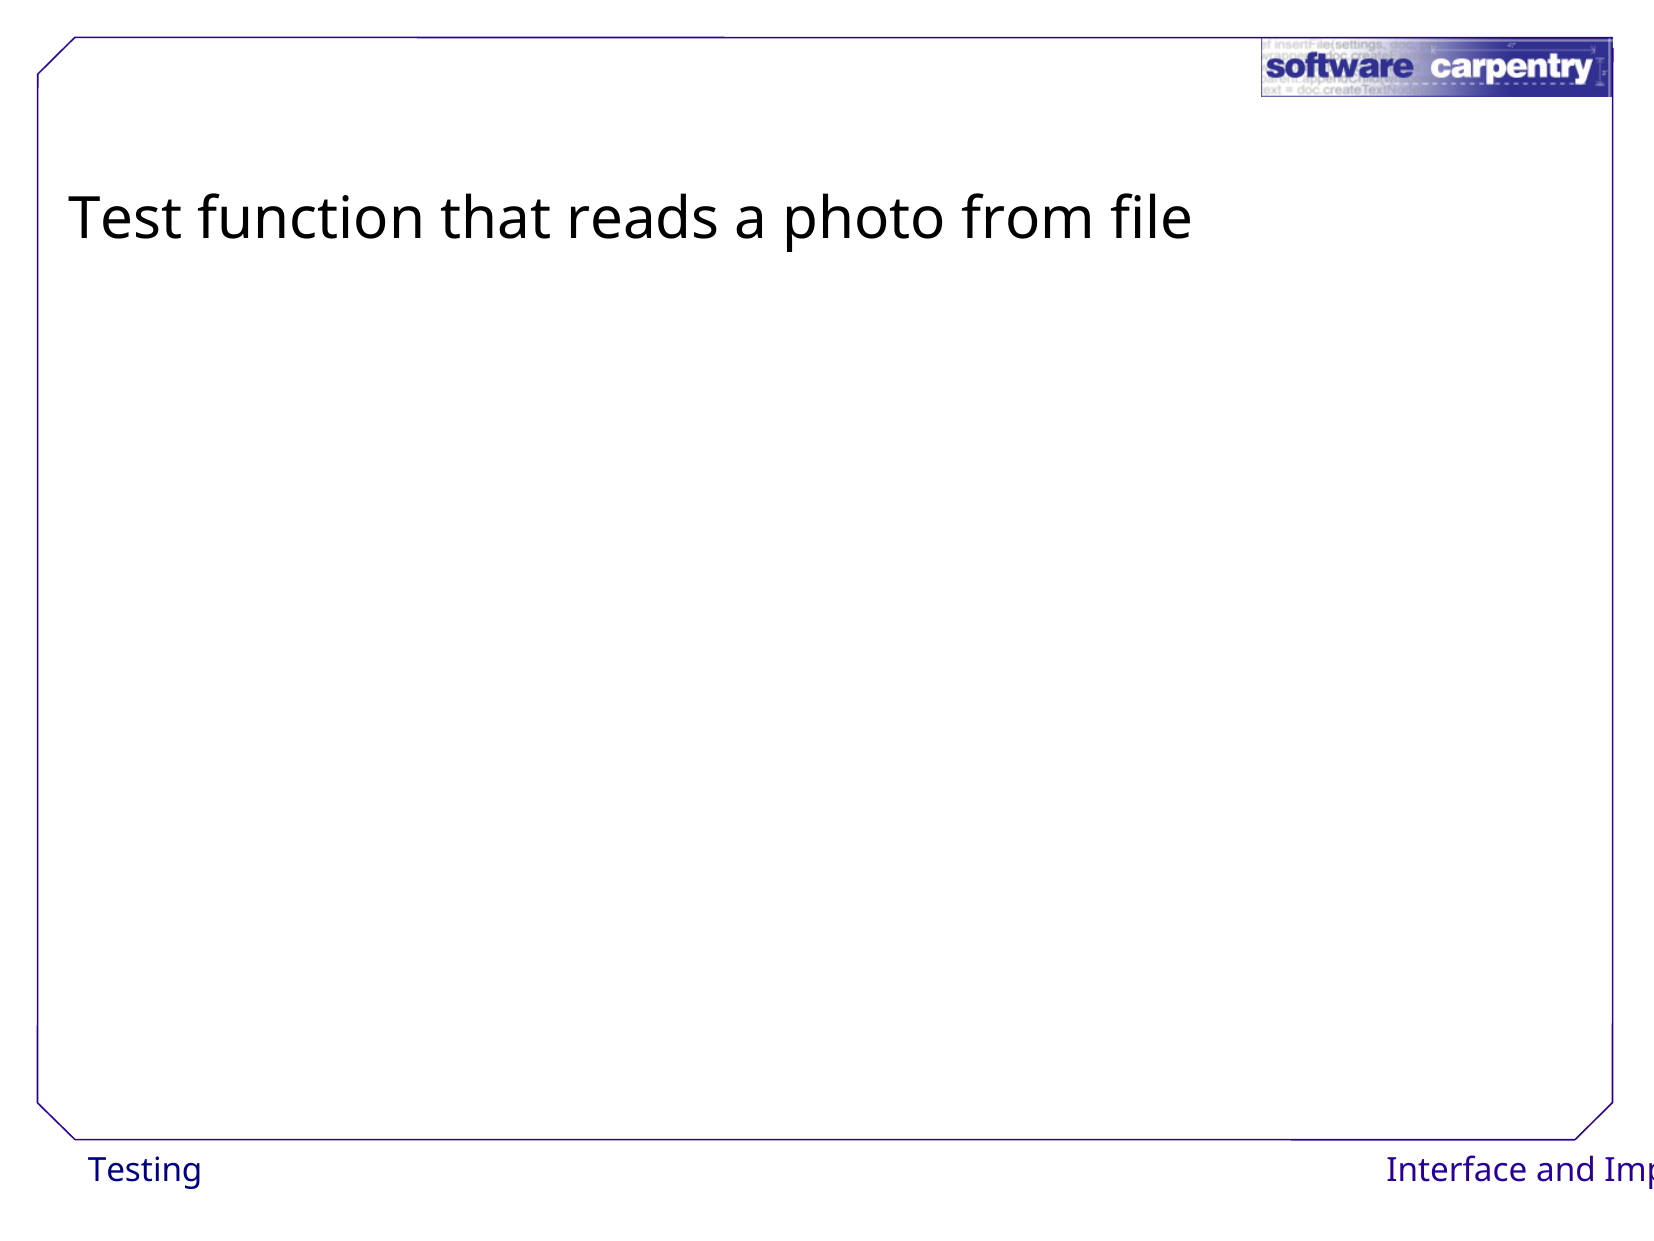

Test function that reads a photo from file